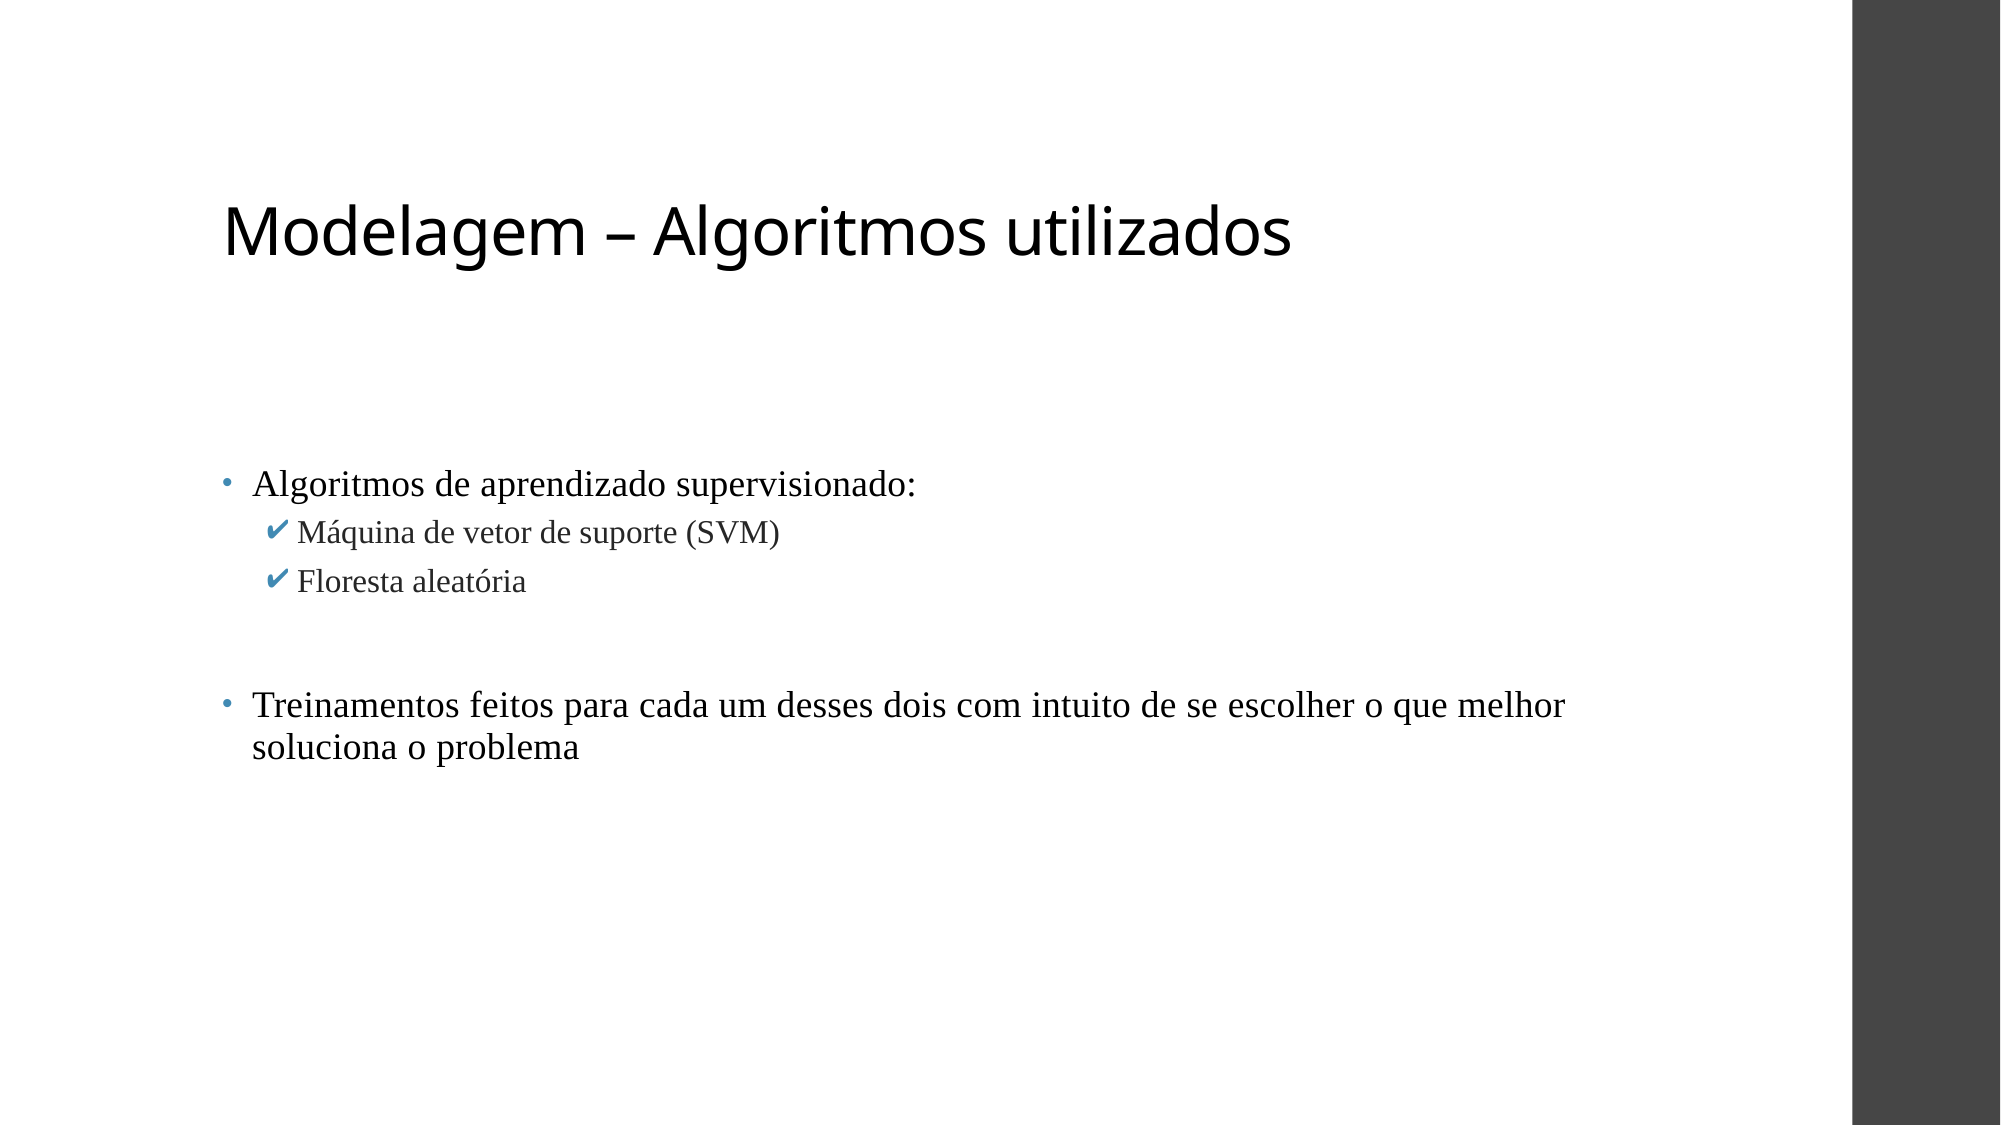

# Modelagem – Algoritmos utilizados
Algoritmos de aprendizado supervisionado:
Máquina de vetor de suporte (SVM)
Floresta aleatória
Treinamentos feitos para cada um desses dois com intuito de se escolher o que melhor soluciona o problema